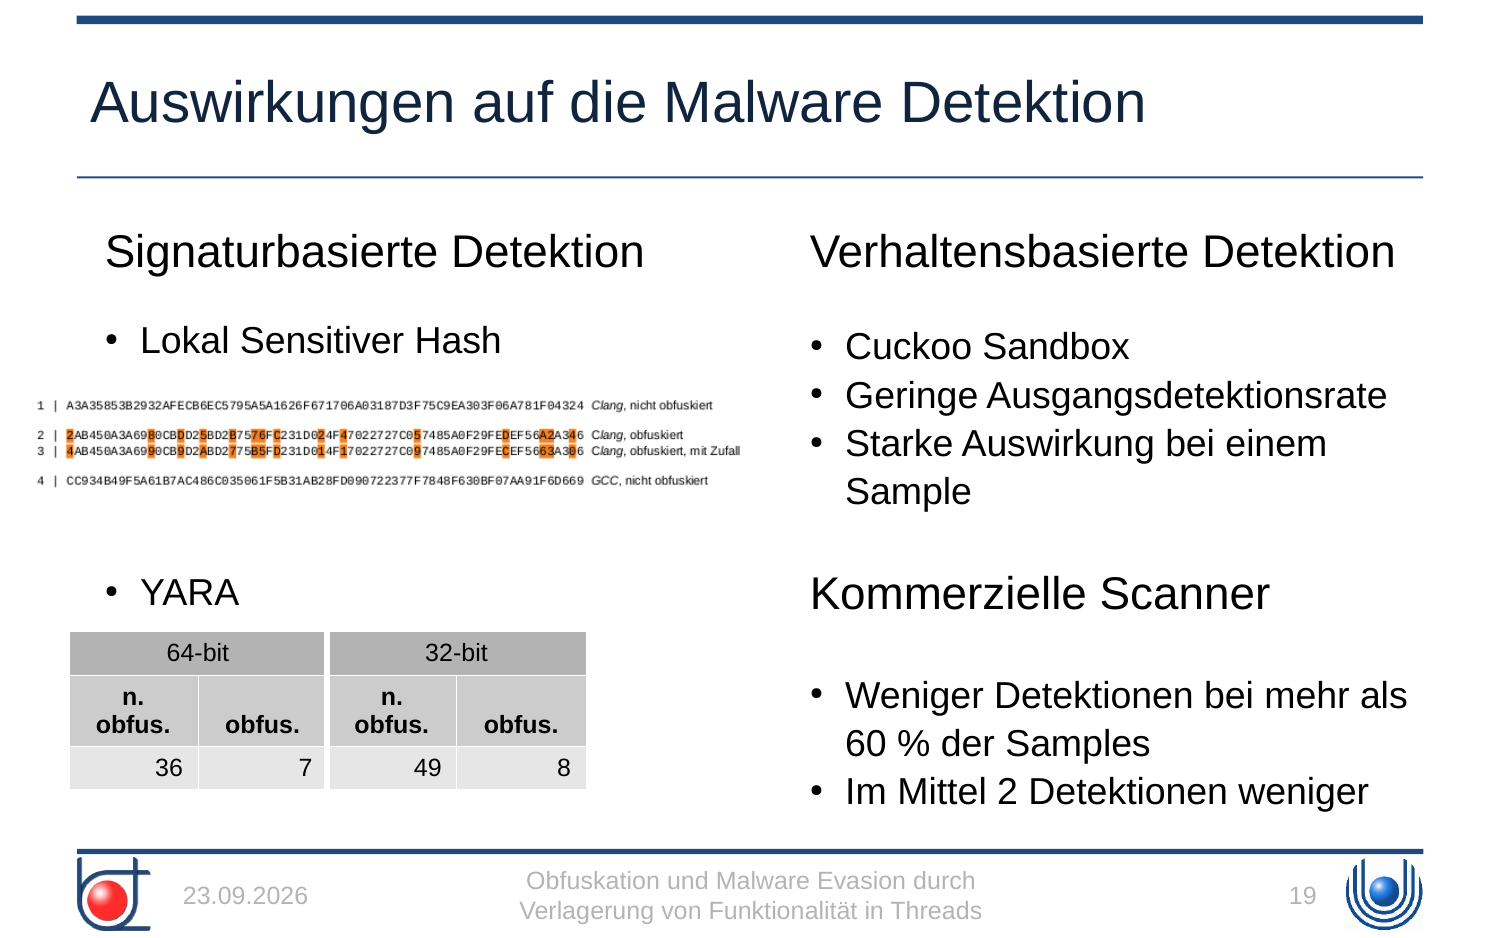

# Auswirkungen auf die Malware Detektion
Signaturbasierte Detektion
Lokal Sensitiver Hash
YARA
Verhaltensbasierte Detektion
Cuckoo Sandbox
Geringe Ausgangsdetektionsrate
Starke Auswirkung bei einem Sample
Kommerzielle Scanner
Weniger Detektionen bei mehr als 60 % der Samples
Im Mittel 2 Detektionen weniger
| 64-bit | | 32-bit | |
| --- | --- | --- | --- |
| n. obfus. | obfus. | n. obfus. | obfus. |
| 36 | 7 | 49 | 8 |
Obfuskation und Malware Evasion durch Verlagerung von Funktionalität in Threads